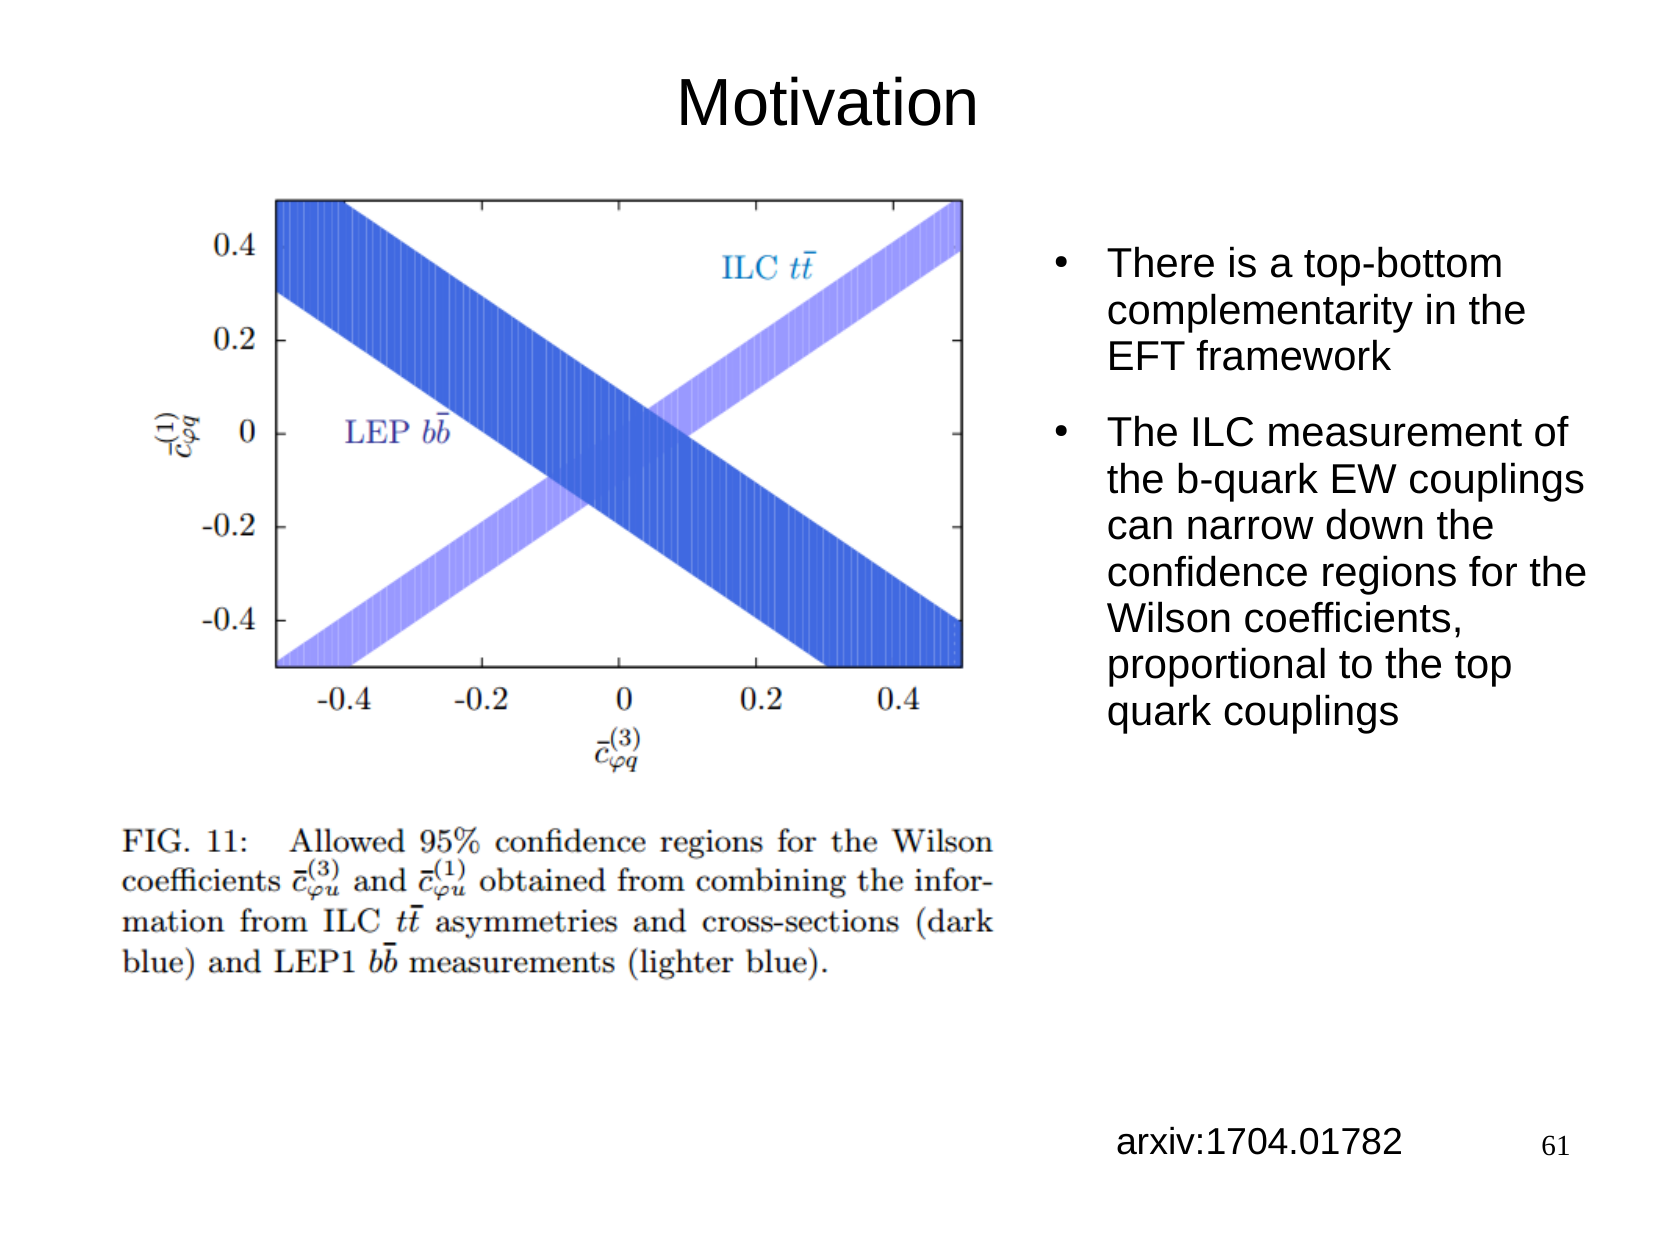

# Motivation
There is a top-bottom complementarity in the EFT framework
The ILC measurement of the b-quark EW couplings can narrow down the confidence regions for the Wilson coefficients, proportional to the top quark couplings
arxiv:1704.01782
61